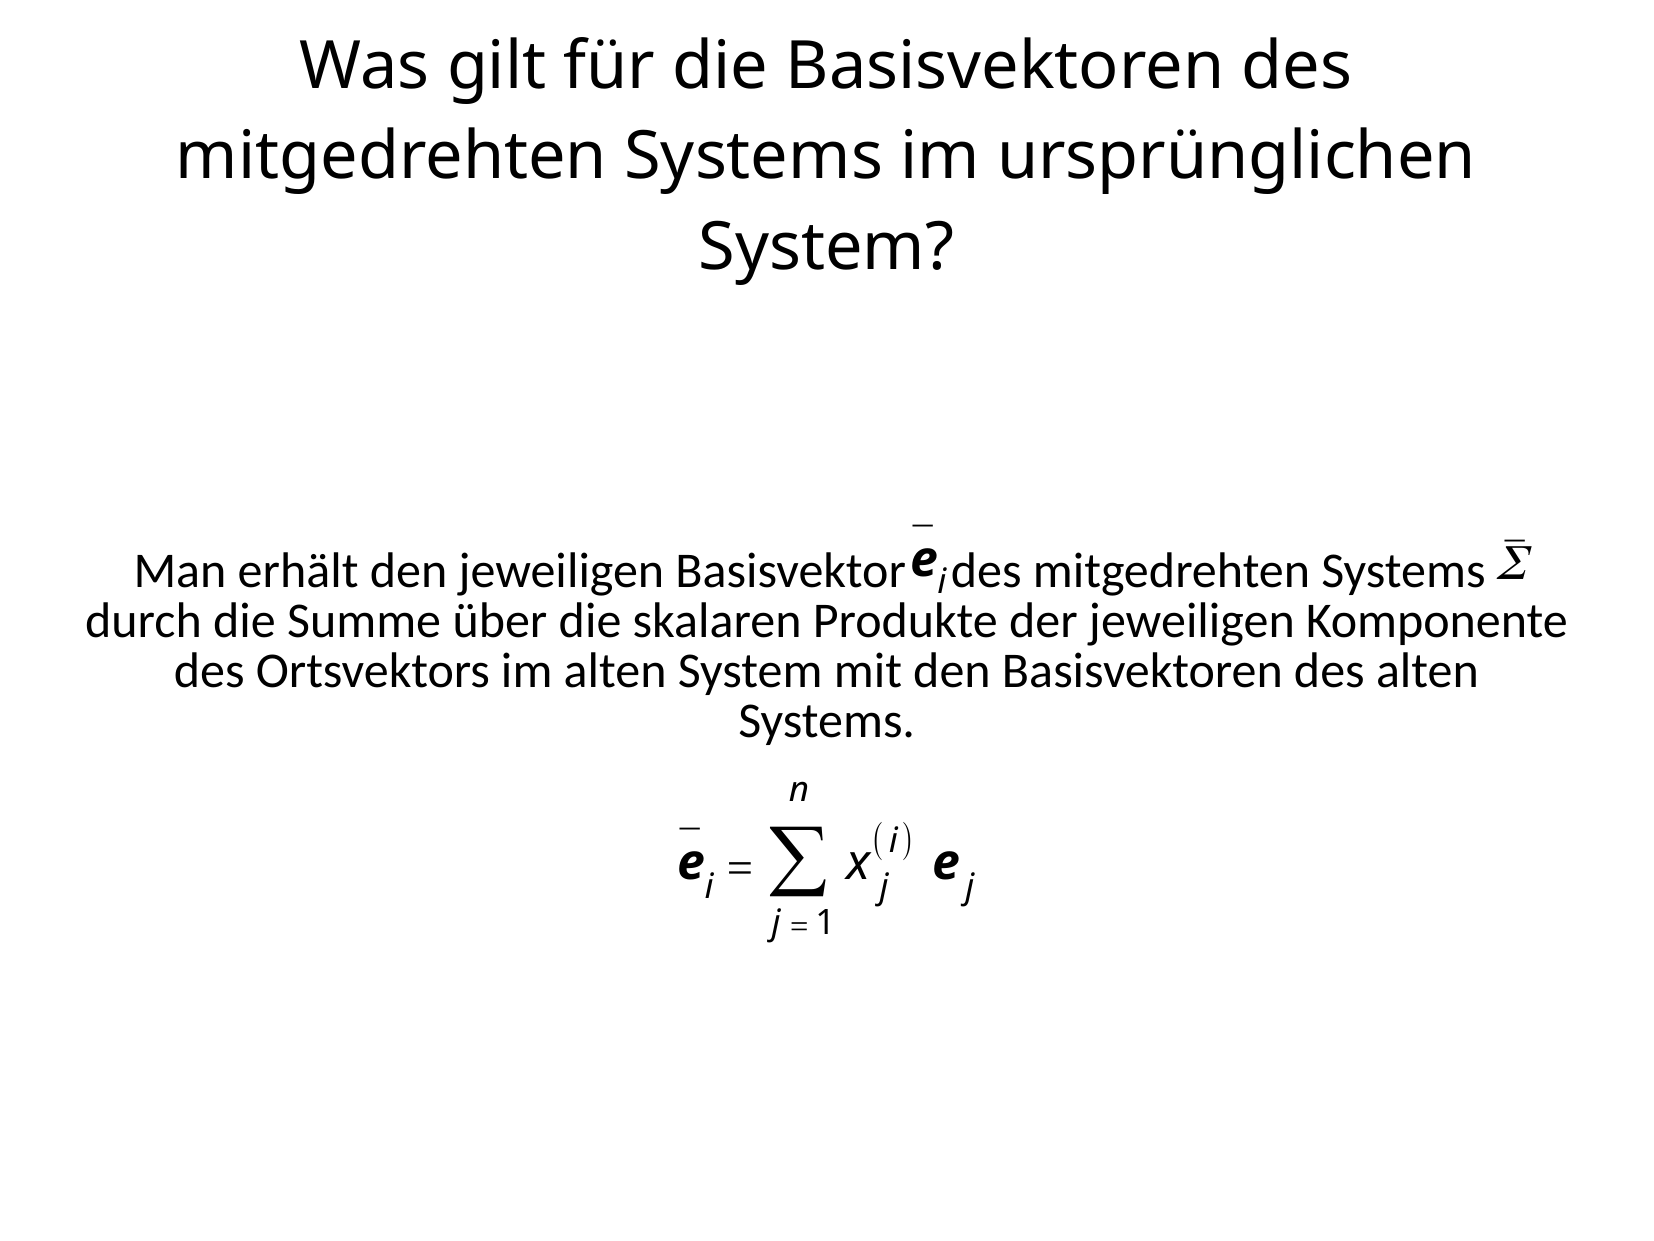

# Was gilt für die Basisvektoren des mitgedrehten Systems im ursprünglichen System?
Man erhält den jeweiligen Basisvektor des mitgedrehten Systems durch die Summe über die skalaren Produkte der jeweiligen Komponente des Ortsvektors im alten System mit den Basisvektoren des alten Systems.